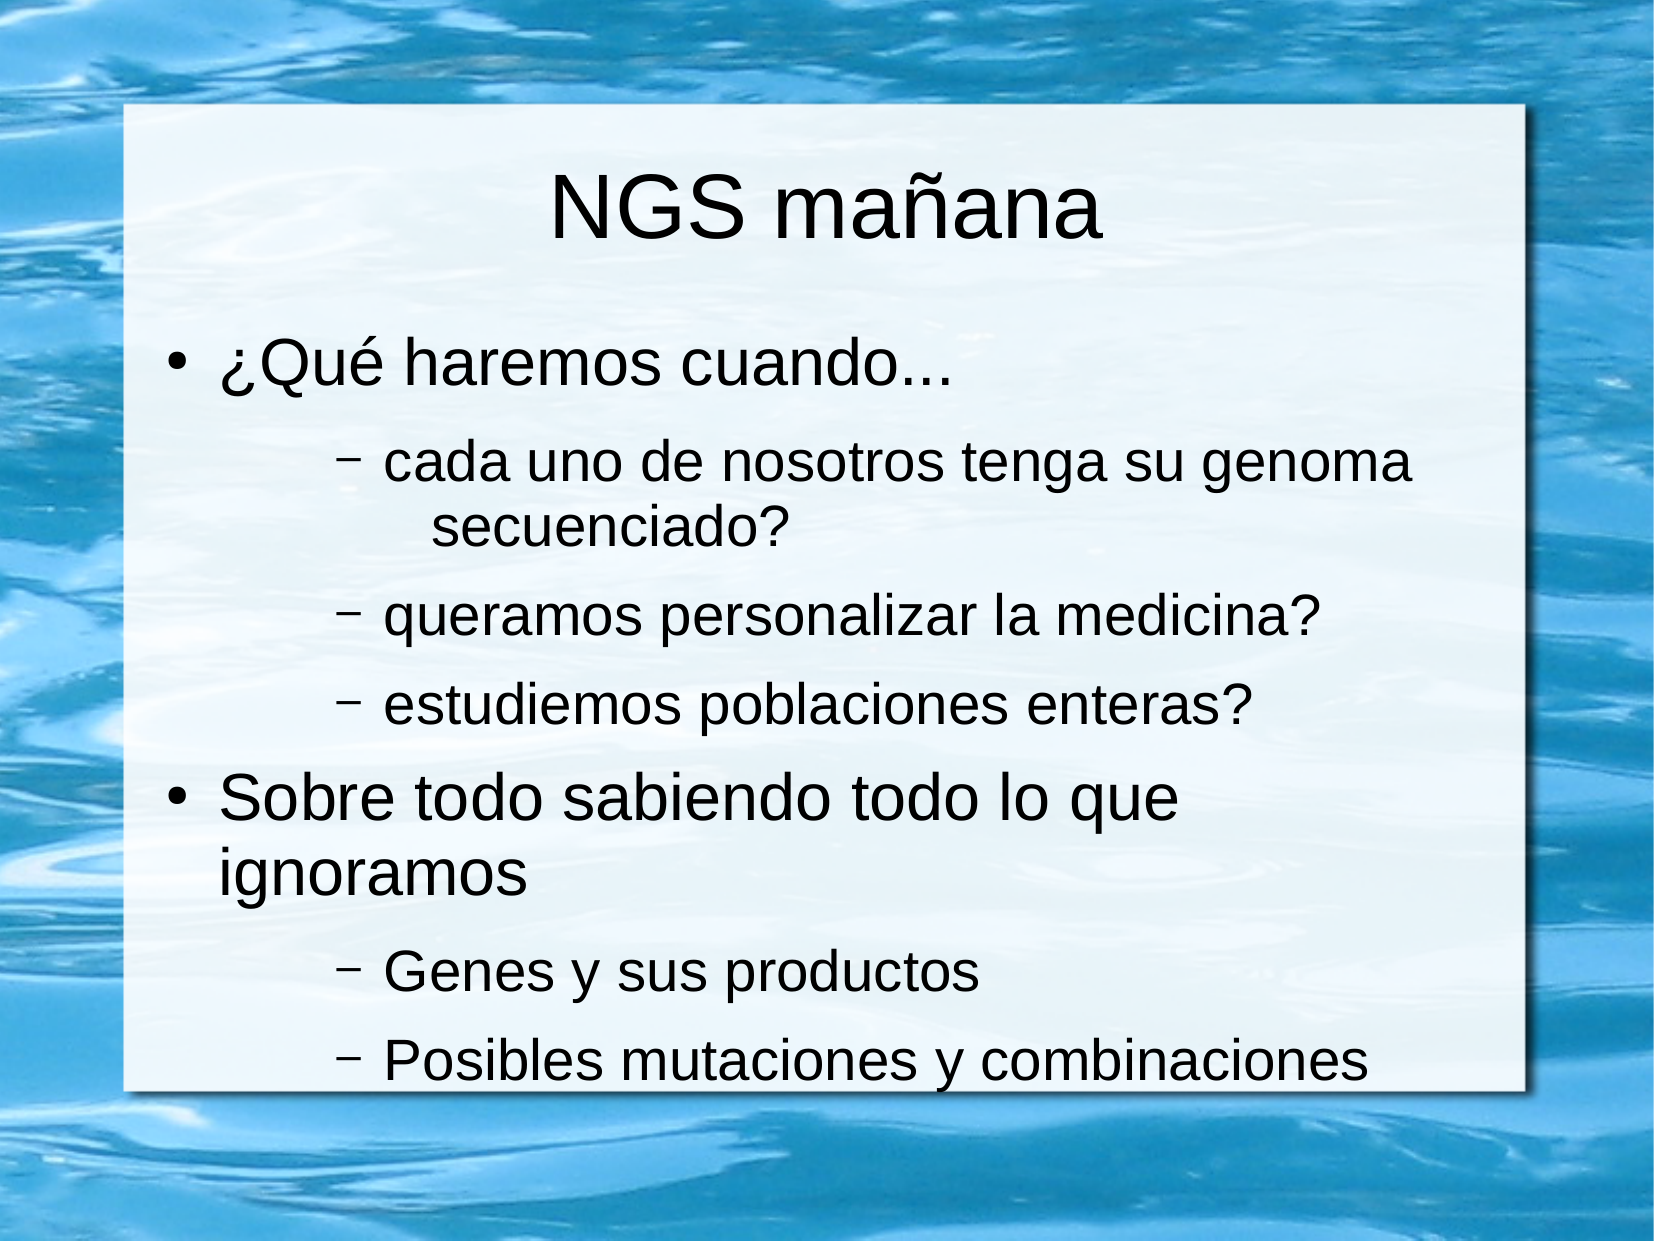

# NGS mañana
¿Qué haremos cuando...
cada uno de nosotros tenga su genoma secuenciado?
queramos personalizar la medicina?
estudiemos poblaciones enteras?
Sobre todo sabiendo todo lo que ignoramos
Genes y sus productos
Posibles mutaciones y combinaciones